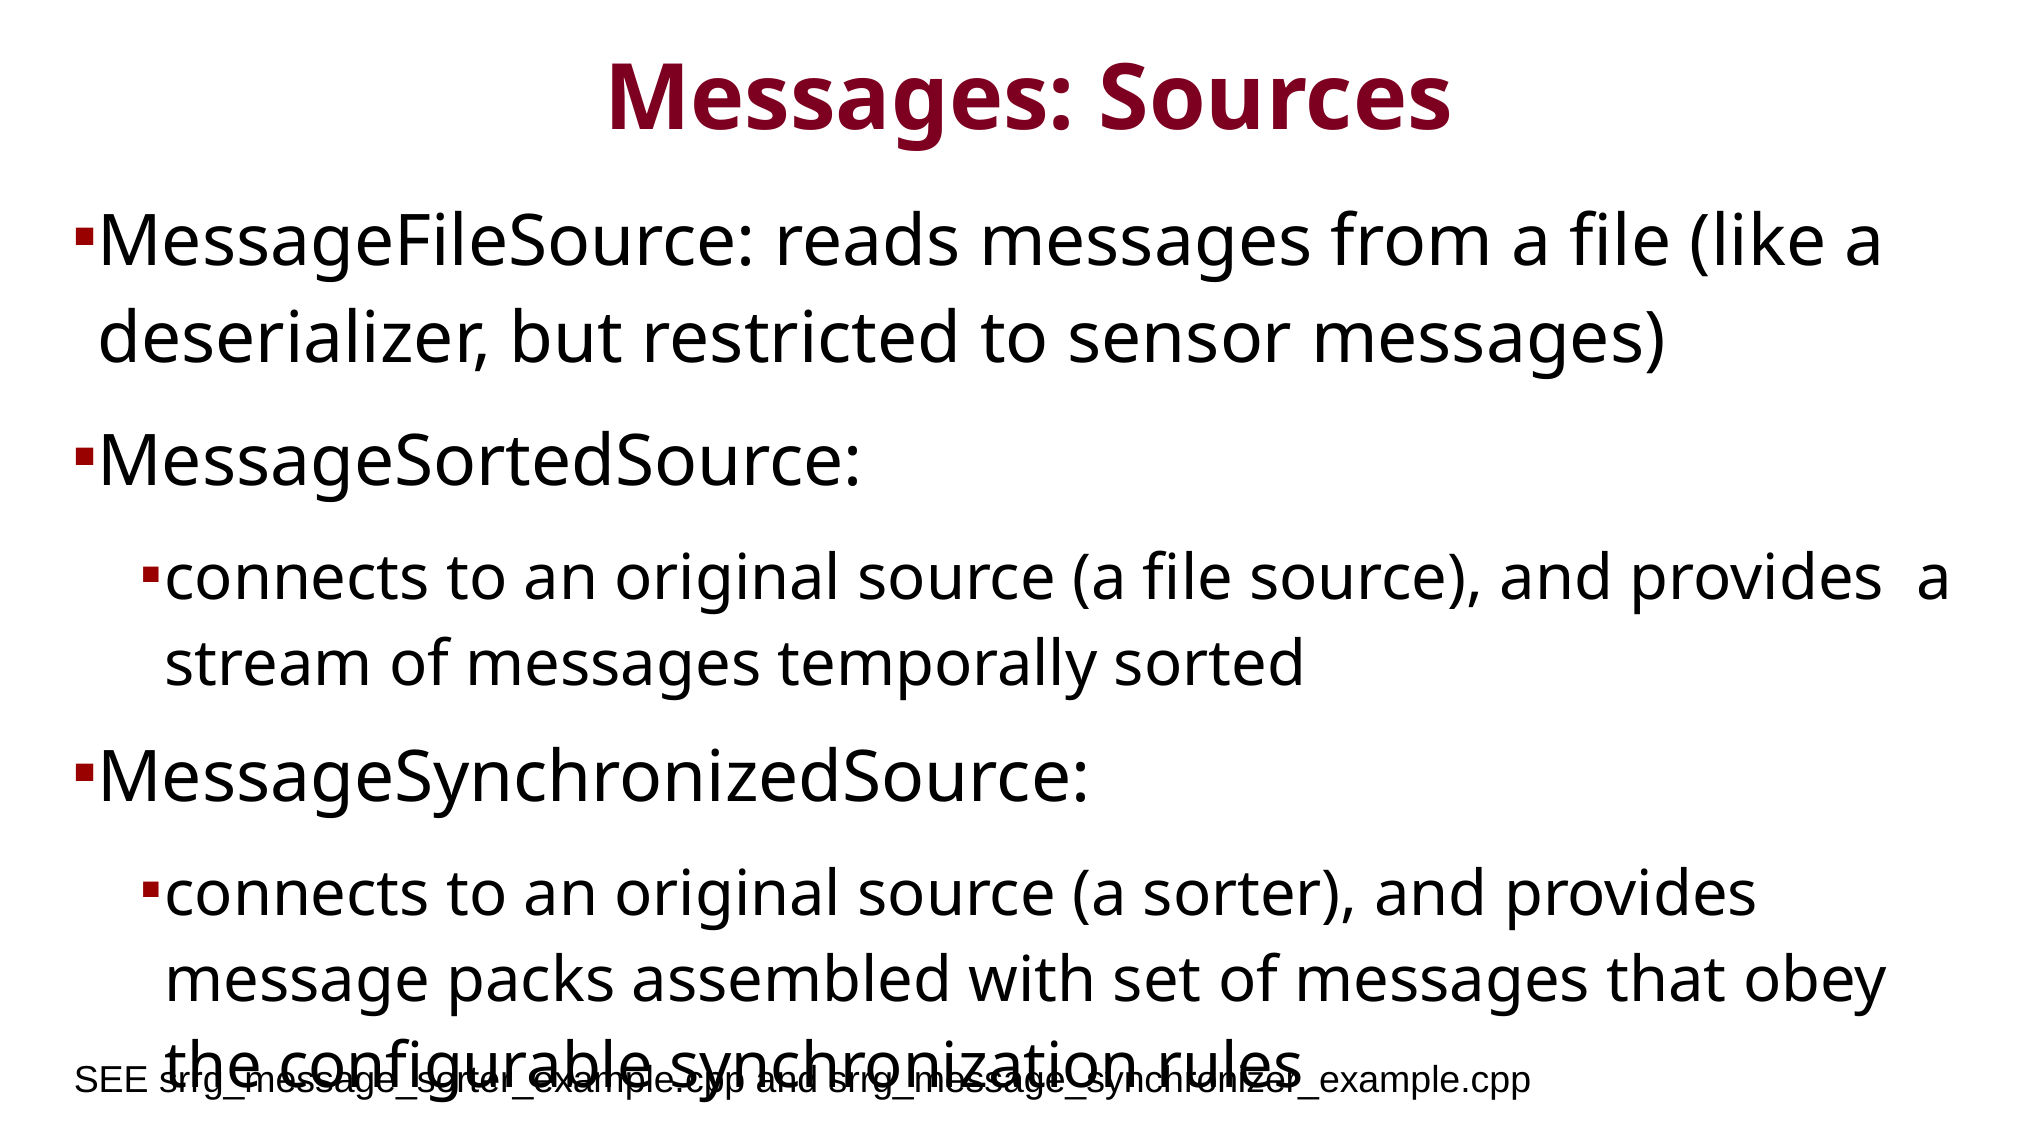

# Messages: Sources
MessageFileSource: reads messages from a file (like a deserializer, but restricted to sensor messages)
MessageSortedSource:
connects to an original source (a file source), and provides a stream of messages temporally sorted
MessageSynchronizedSource:
connects to an original source (a sorter), and provides message packs assembled with set of messages that obey the configurable synchronization rules
SEE srrg_message_sorter_example.cpp and srrg_message_synchronizer_example.cpp